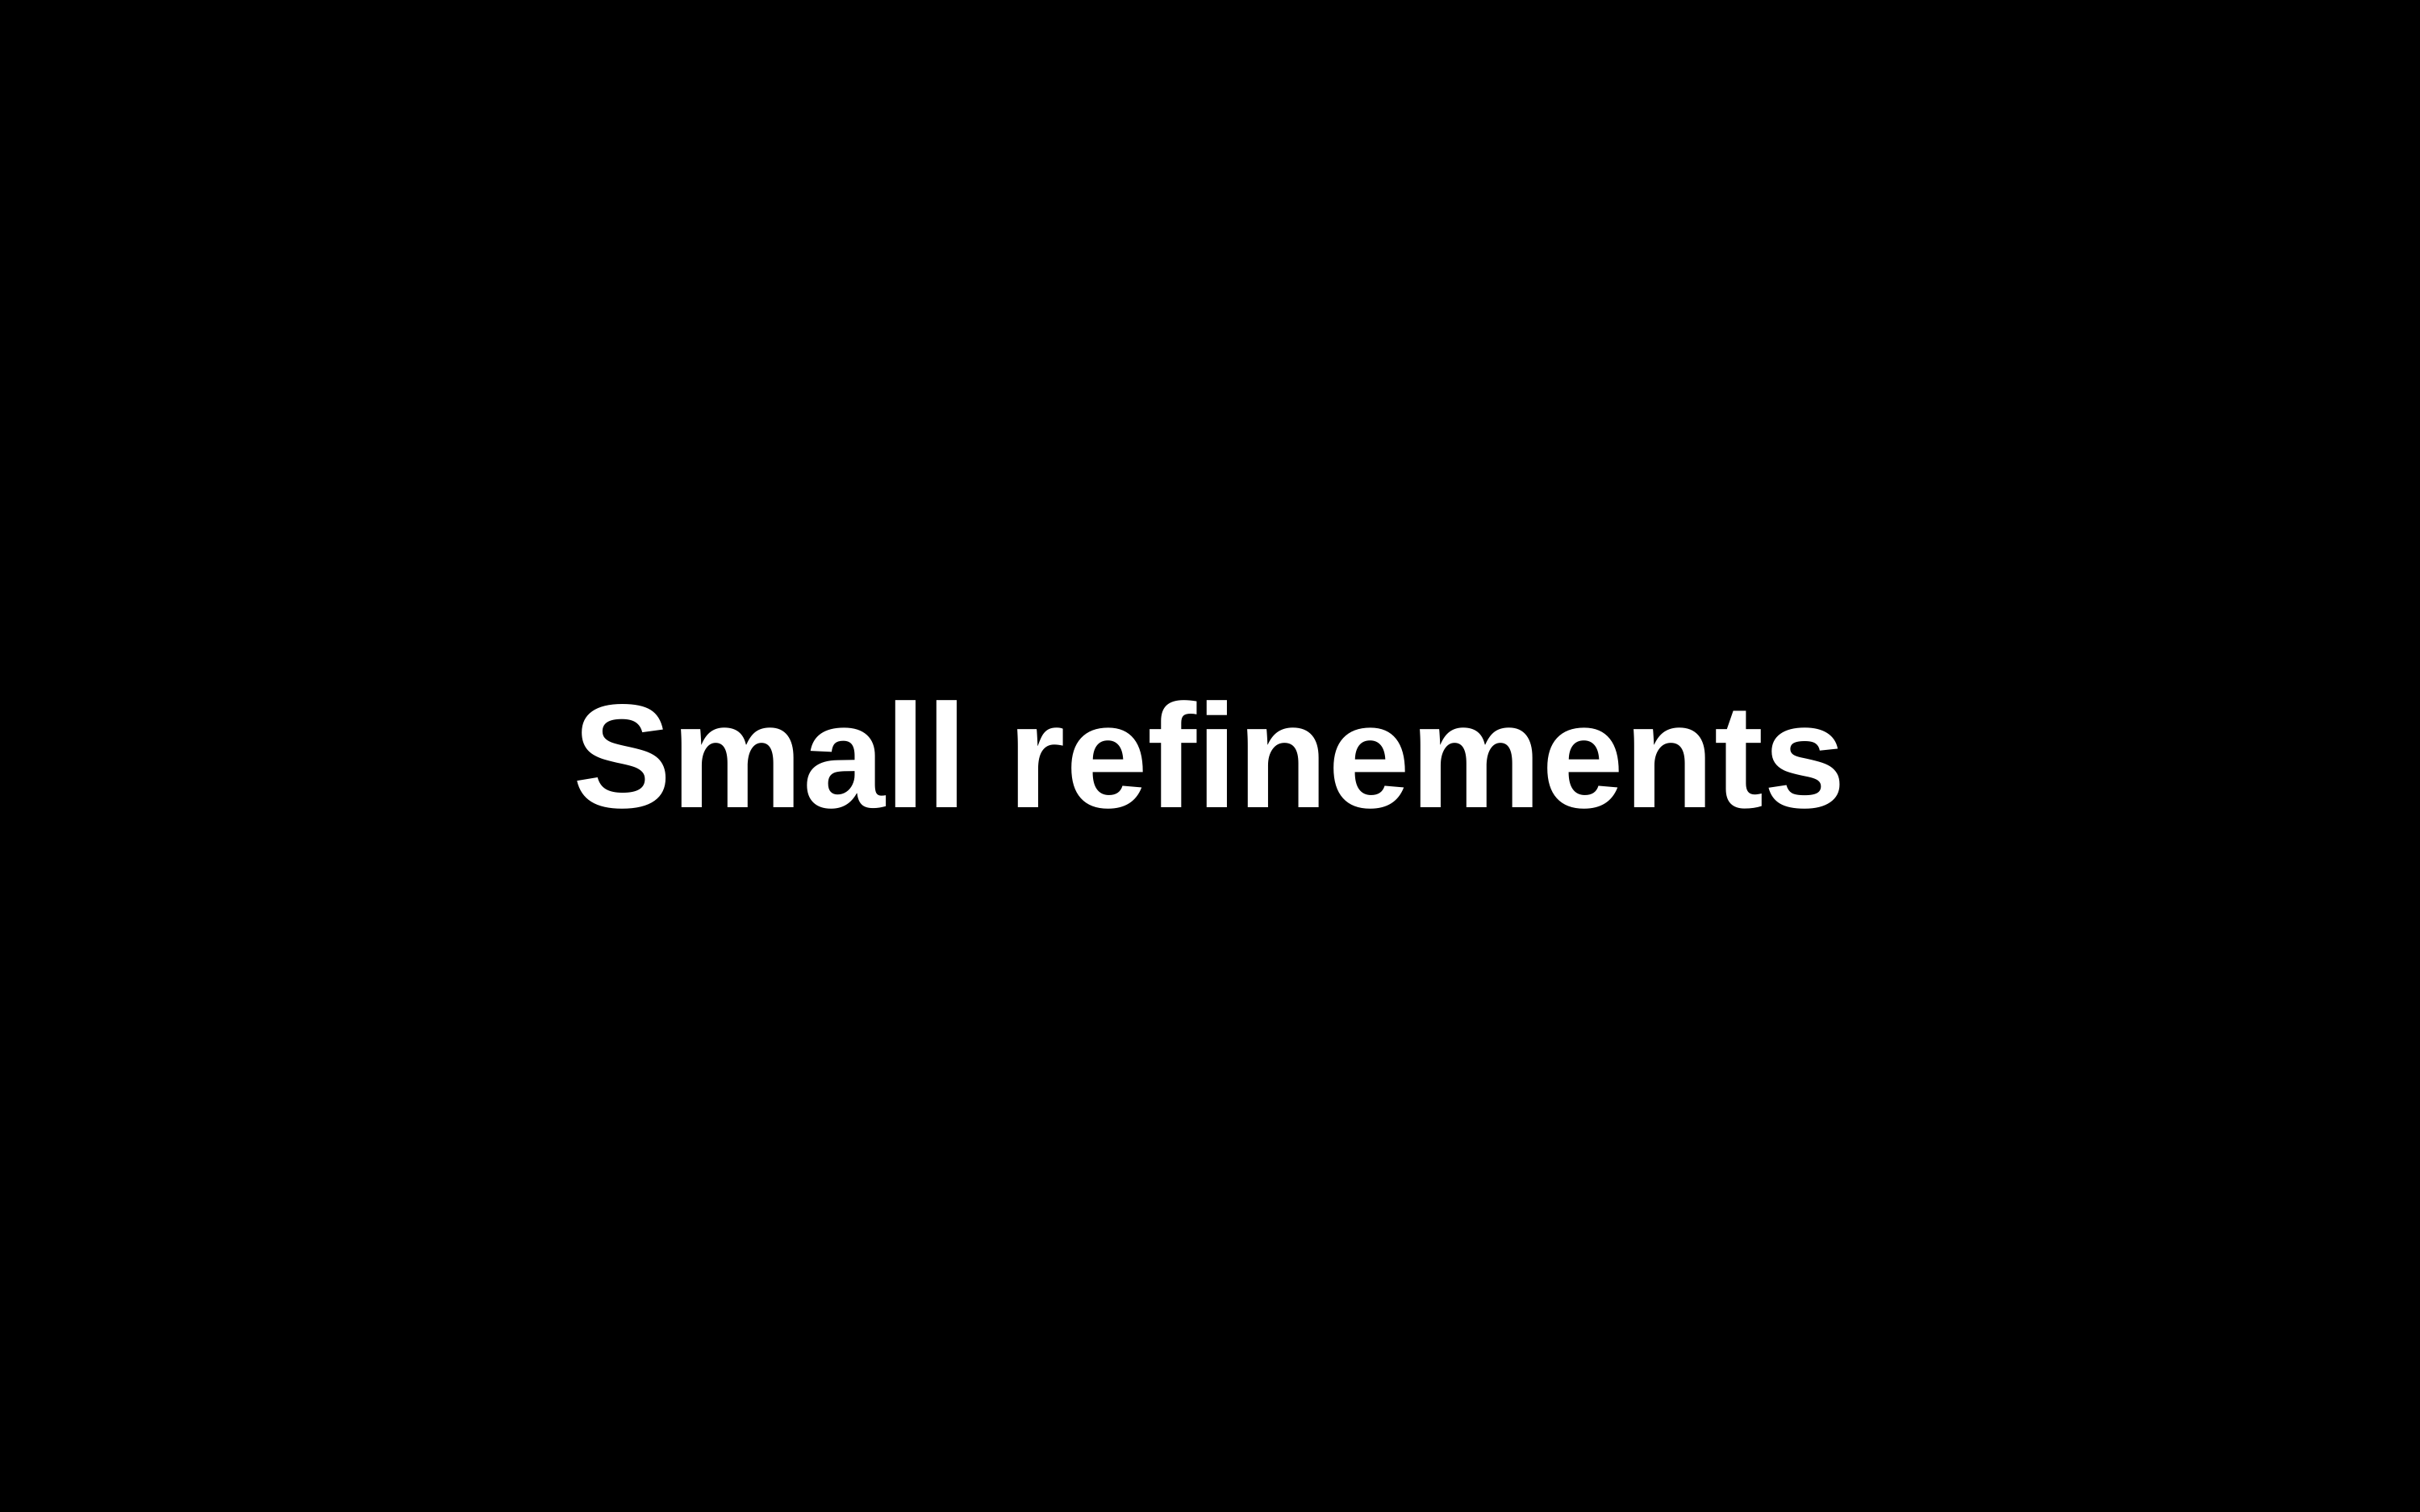

Small refinements
Created by Imad Saddik @3CodeCamp
152